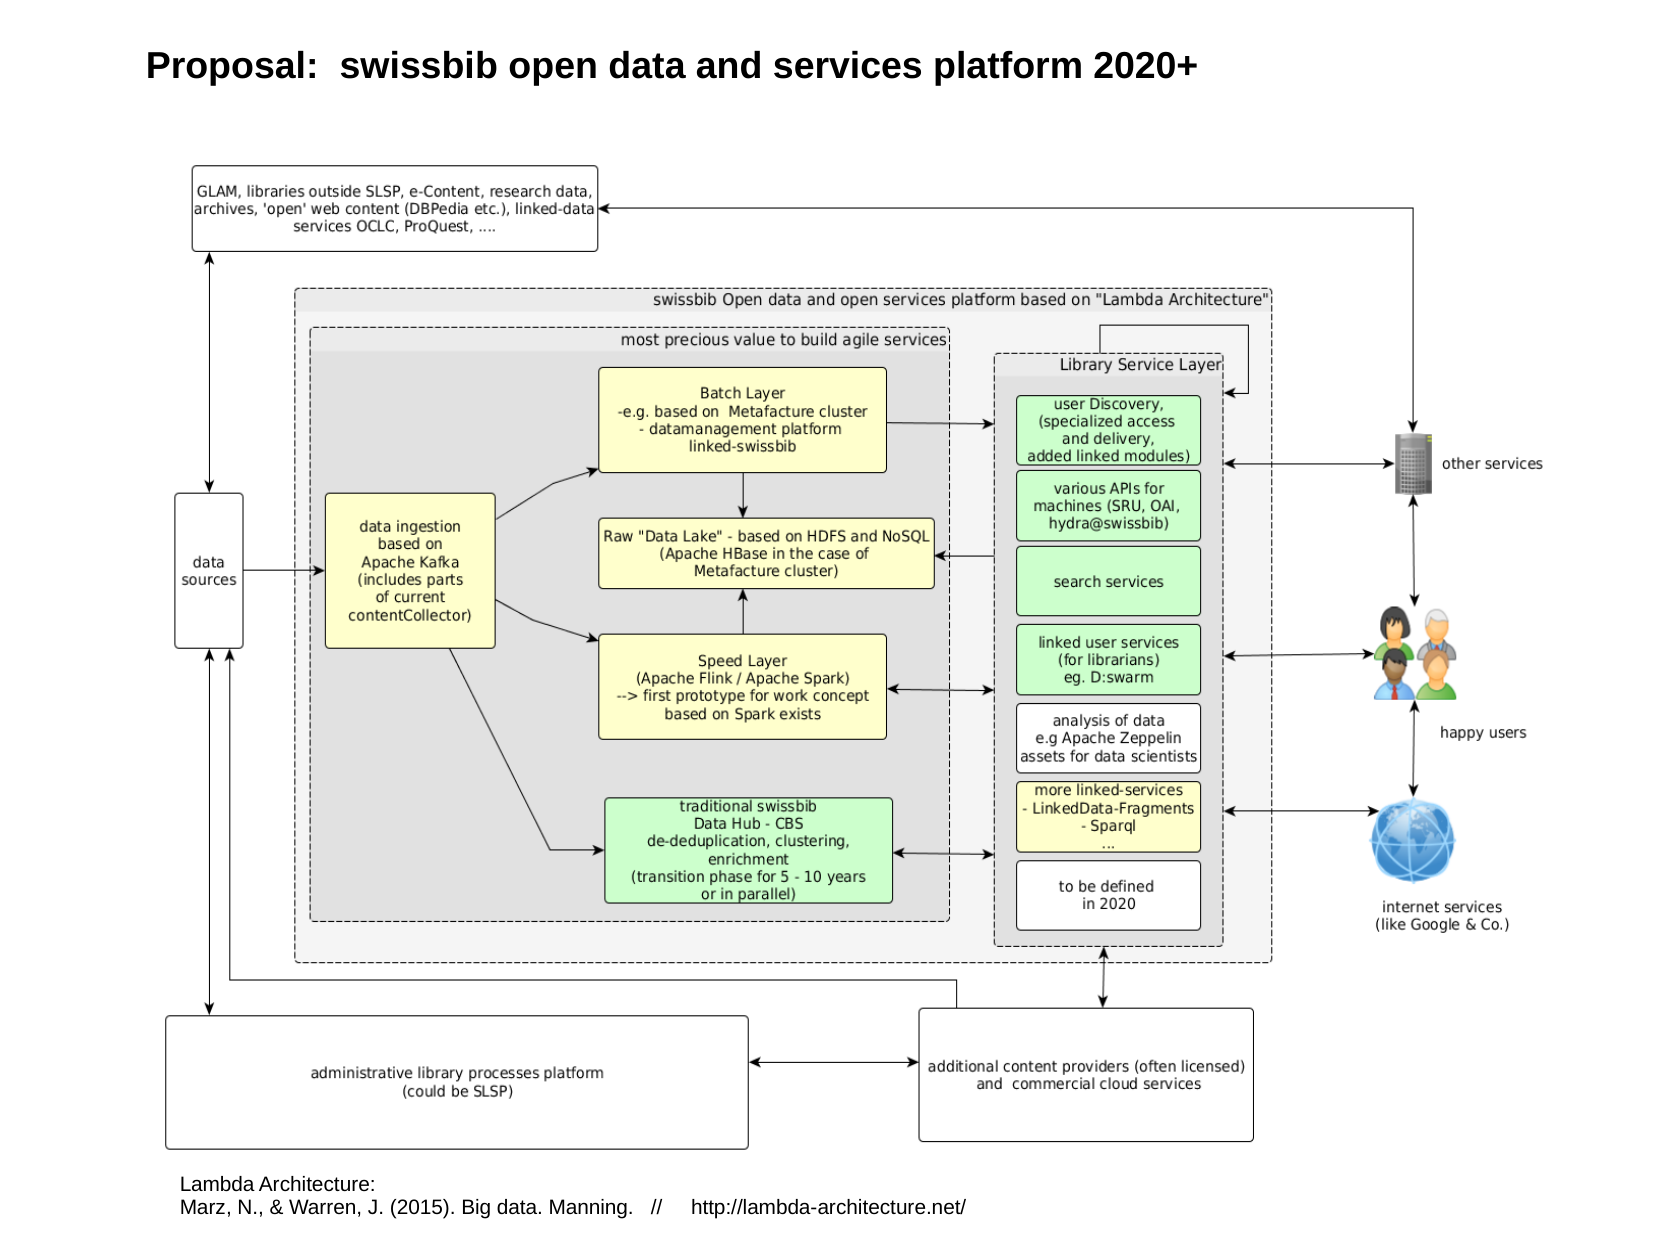

# Proposal: swissbib open data and services platform 2020+
Lambda Architecture:
Marz, N., & Warren, J. (2015). Big data. Manning. // http://lambda-architecture.net/